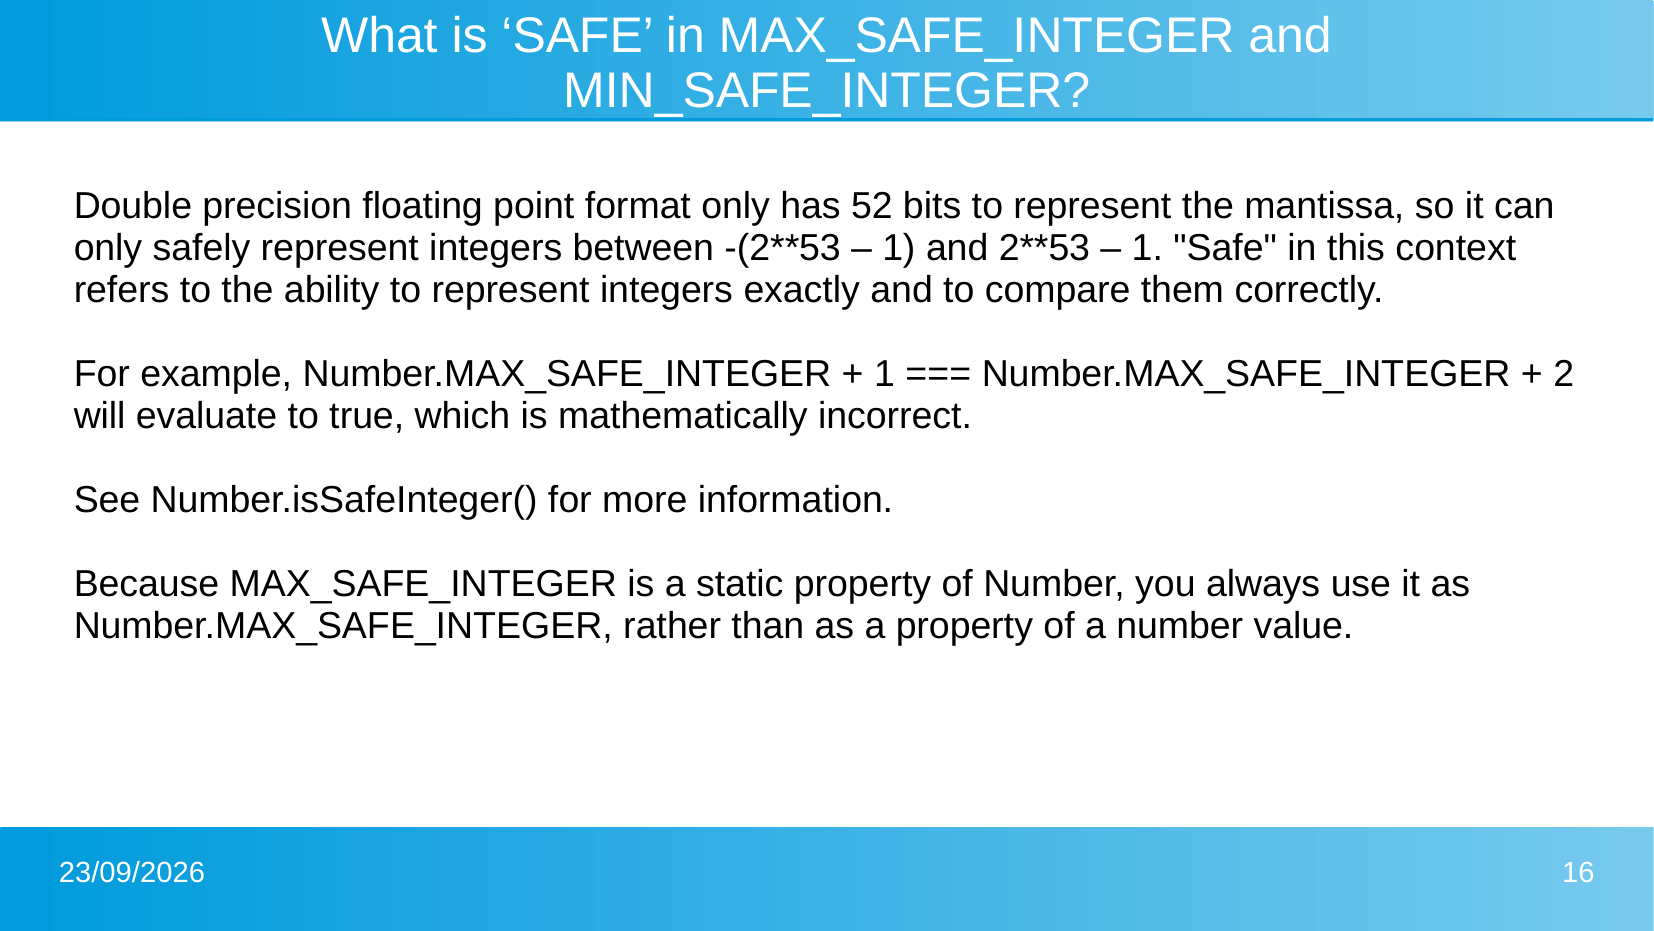

# What is ‘SAFE’ in MAX_SAFE_INTEGER and MIN_SAFE_INTEGER?
Double precision floating point format only has 52 bits to represent the mantissa, so it can only safely represent integers between -(2**53 – 1) and 2**53 – 1. "Safe" in this context refers to the ability to represent integers exactly and to compare them correctly.
For example, Number.MAX_SAFE_INTEGER + 1 === Number.MAX_SAFE_INTEGER + 2 will evaluate to true, which is mathematically incorrect.
See Number.isSafeInteger() for more information.
Because MAX_SAFE_INTEGER is a static property of Number, you always use it as Number.MAX_SAFE_INTEGER, rather than as a property of a number value.
16